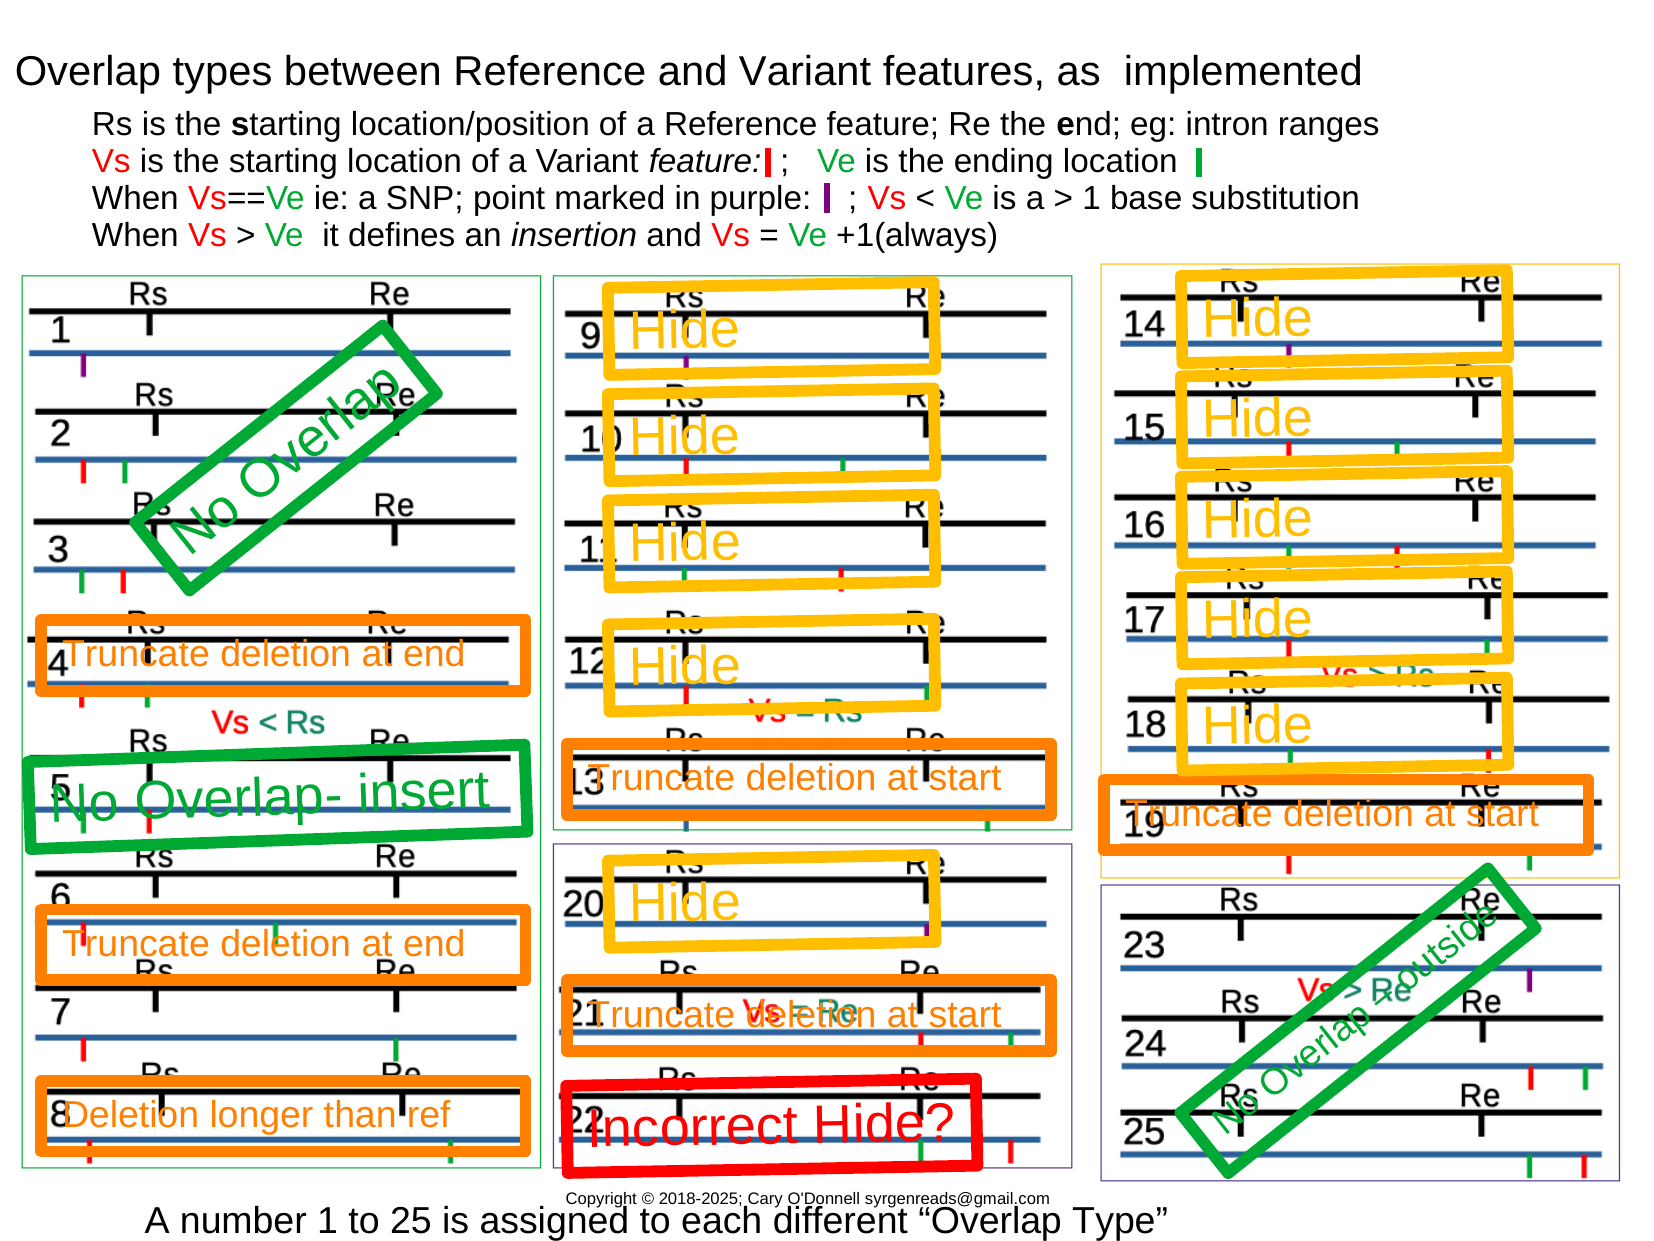

Overlap types between Reference and Variant features, as implemented
Rs is the starting location/position of a Reference feature; Re the end; eg: intron ranges
Vs is the starting location of a Variant feature: ; Ve is the ending location
When Vs==Ve ie: a SNP; point marked in purple: ; Vs < Ve is a > 1 base substitution
When Vs > Ve it defines an insertion and Vs = Ve +1(always)
Hide
Hide
Hide
Hide
Hide
Hide
Hide
Hide
Hide
No Overlap
Truncate deletion at end
Truncate deletion at end
Deletion longer than ref
Truncate deletion at start
Truncate deletion at start
No Overlap- insert
Truncate deletion at start
Hide
No Overlap – outside
Incorrect Hide?
A number 1 to 25 is assigned to each different “Overlap Type”